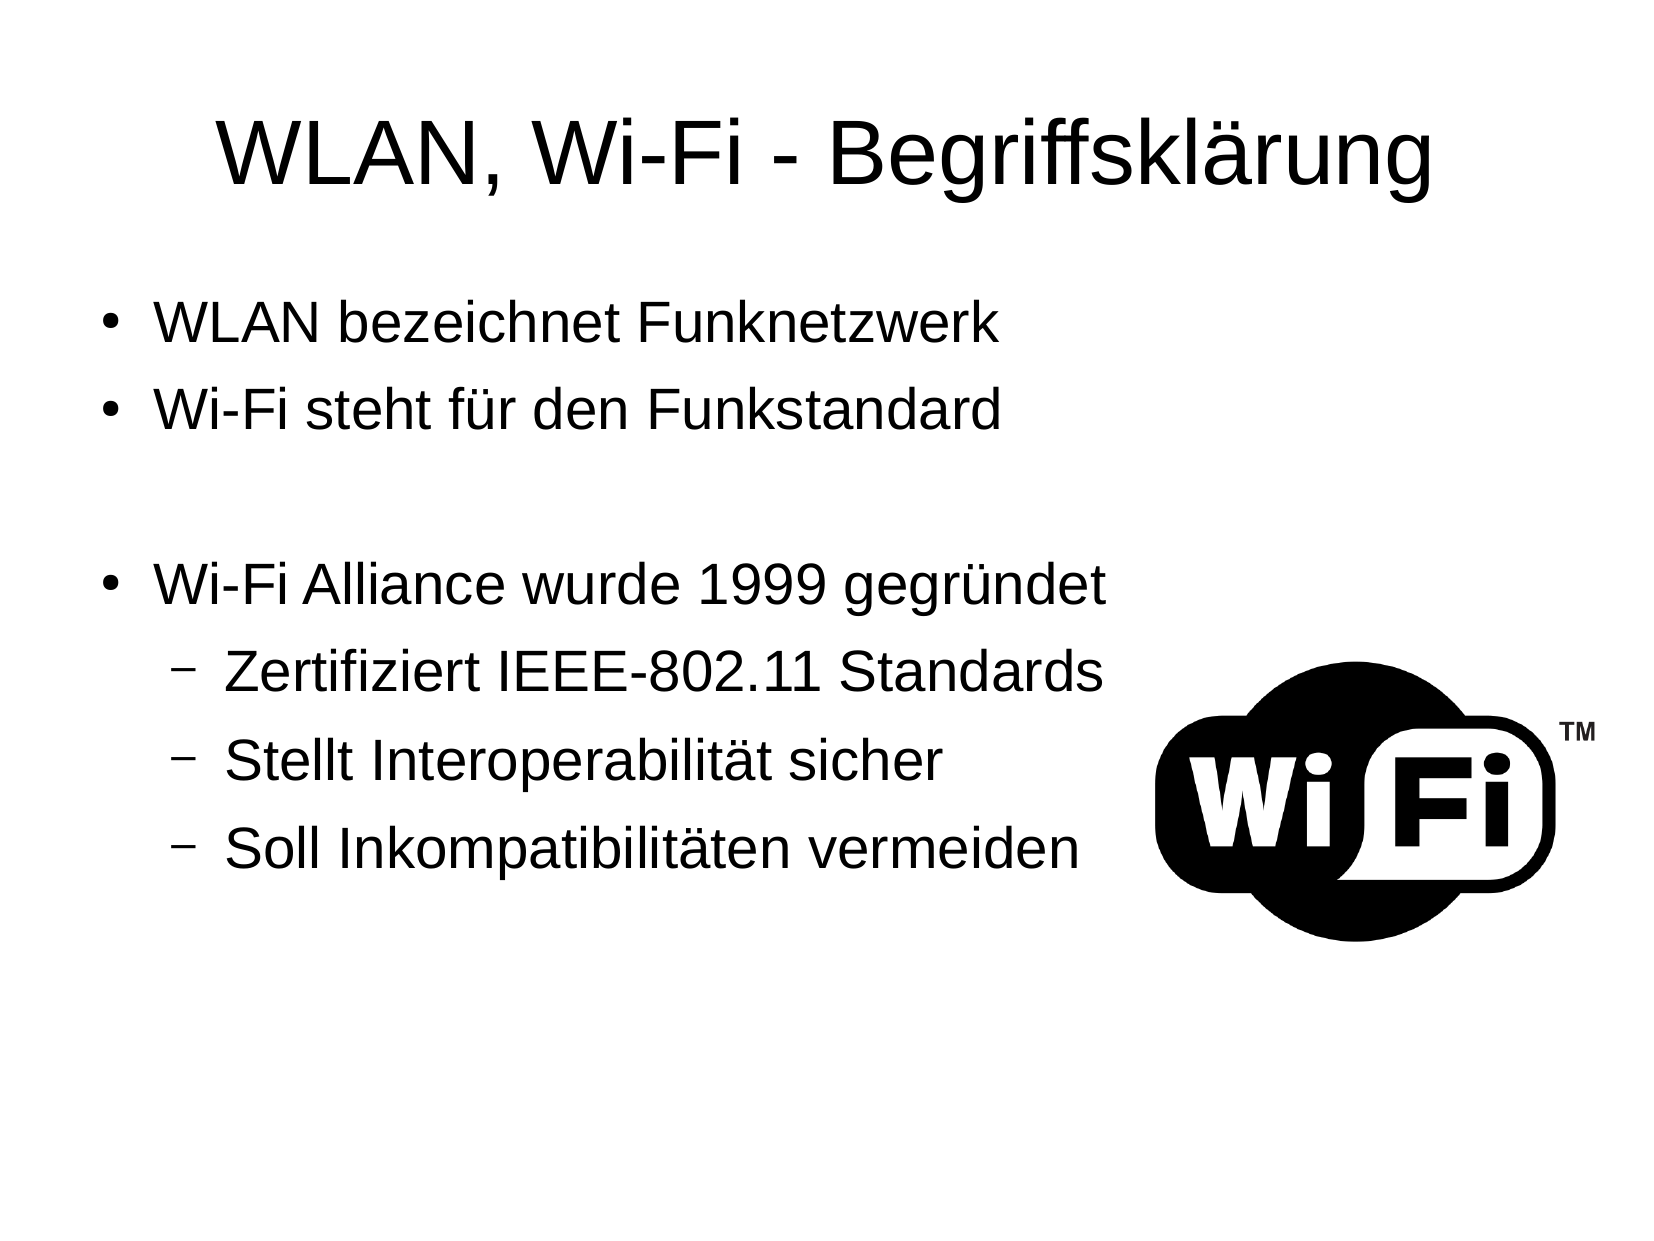

# WLAN, Wi-Fi - Begriffsklärung
WLAN bezeichnet Funknetzwerk
Wi-Fi steht für den Funkstandard
Wi-Fi Alliance wurde 1999 gegründet
Zertifiziert IEEE-802.11 Standards
Stellt Interoperabilität sicher
Soll Inkompatibilitäten vermeiden